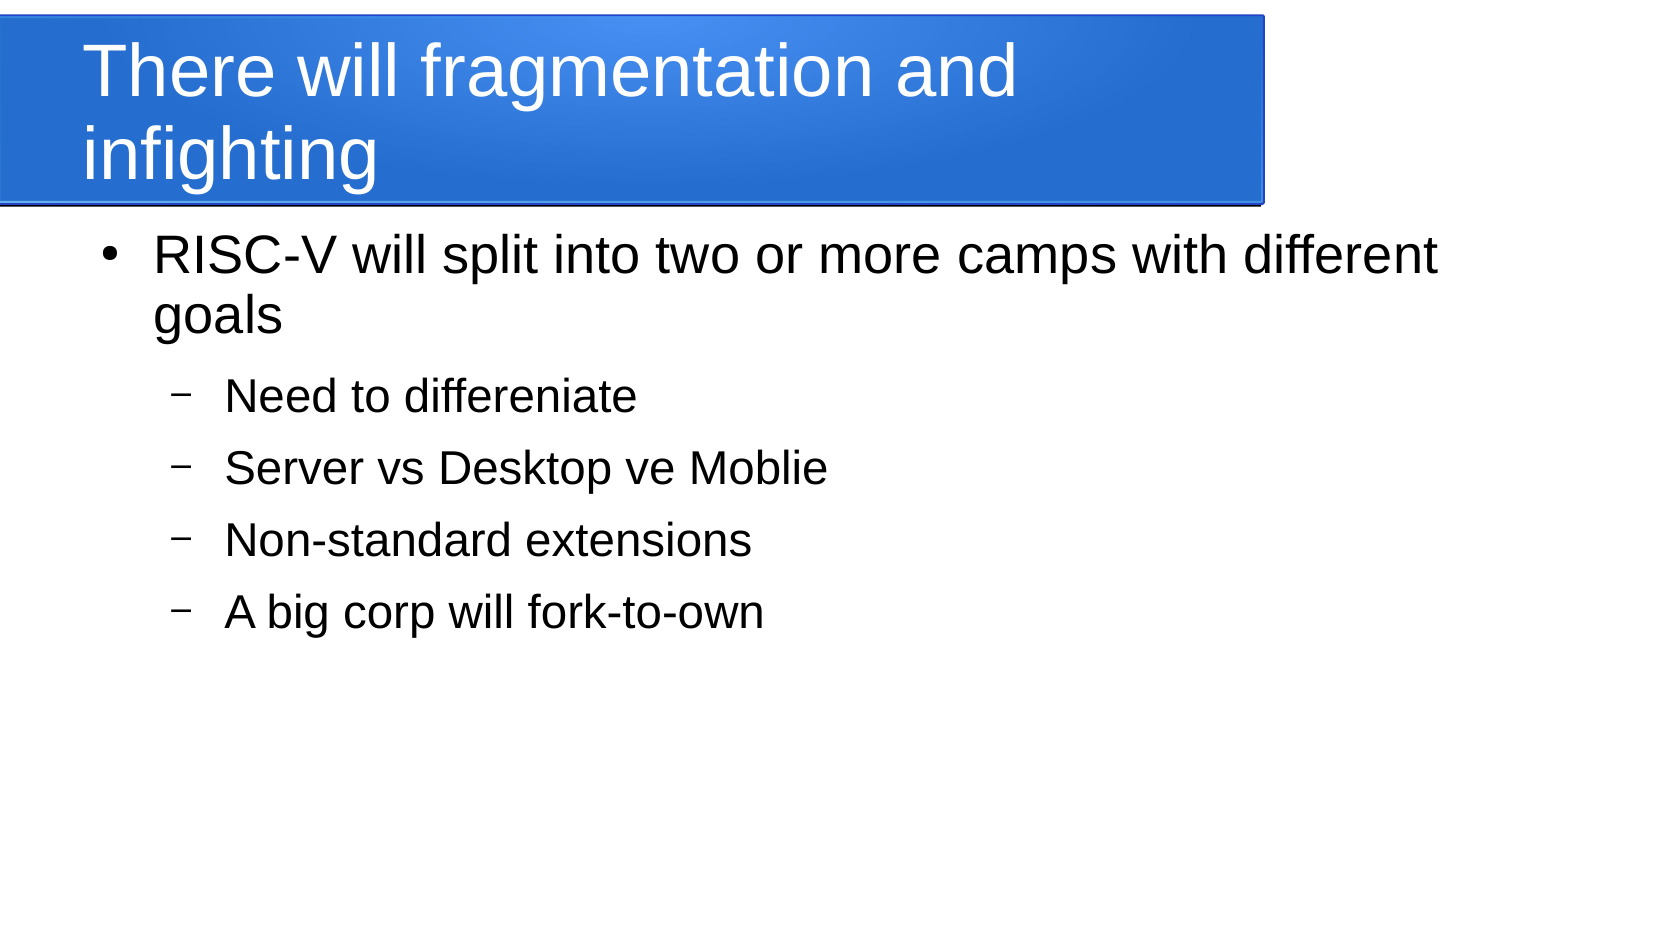

# There will fragmentation and infighting
RISC-V will split into two or more camps with different goals
Need to differeniate
Server vs Desktop ve Moblie
Non-standard extensions
A big corp will fork-to-own